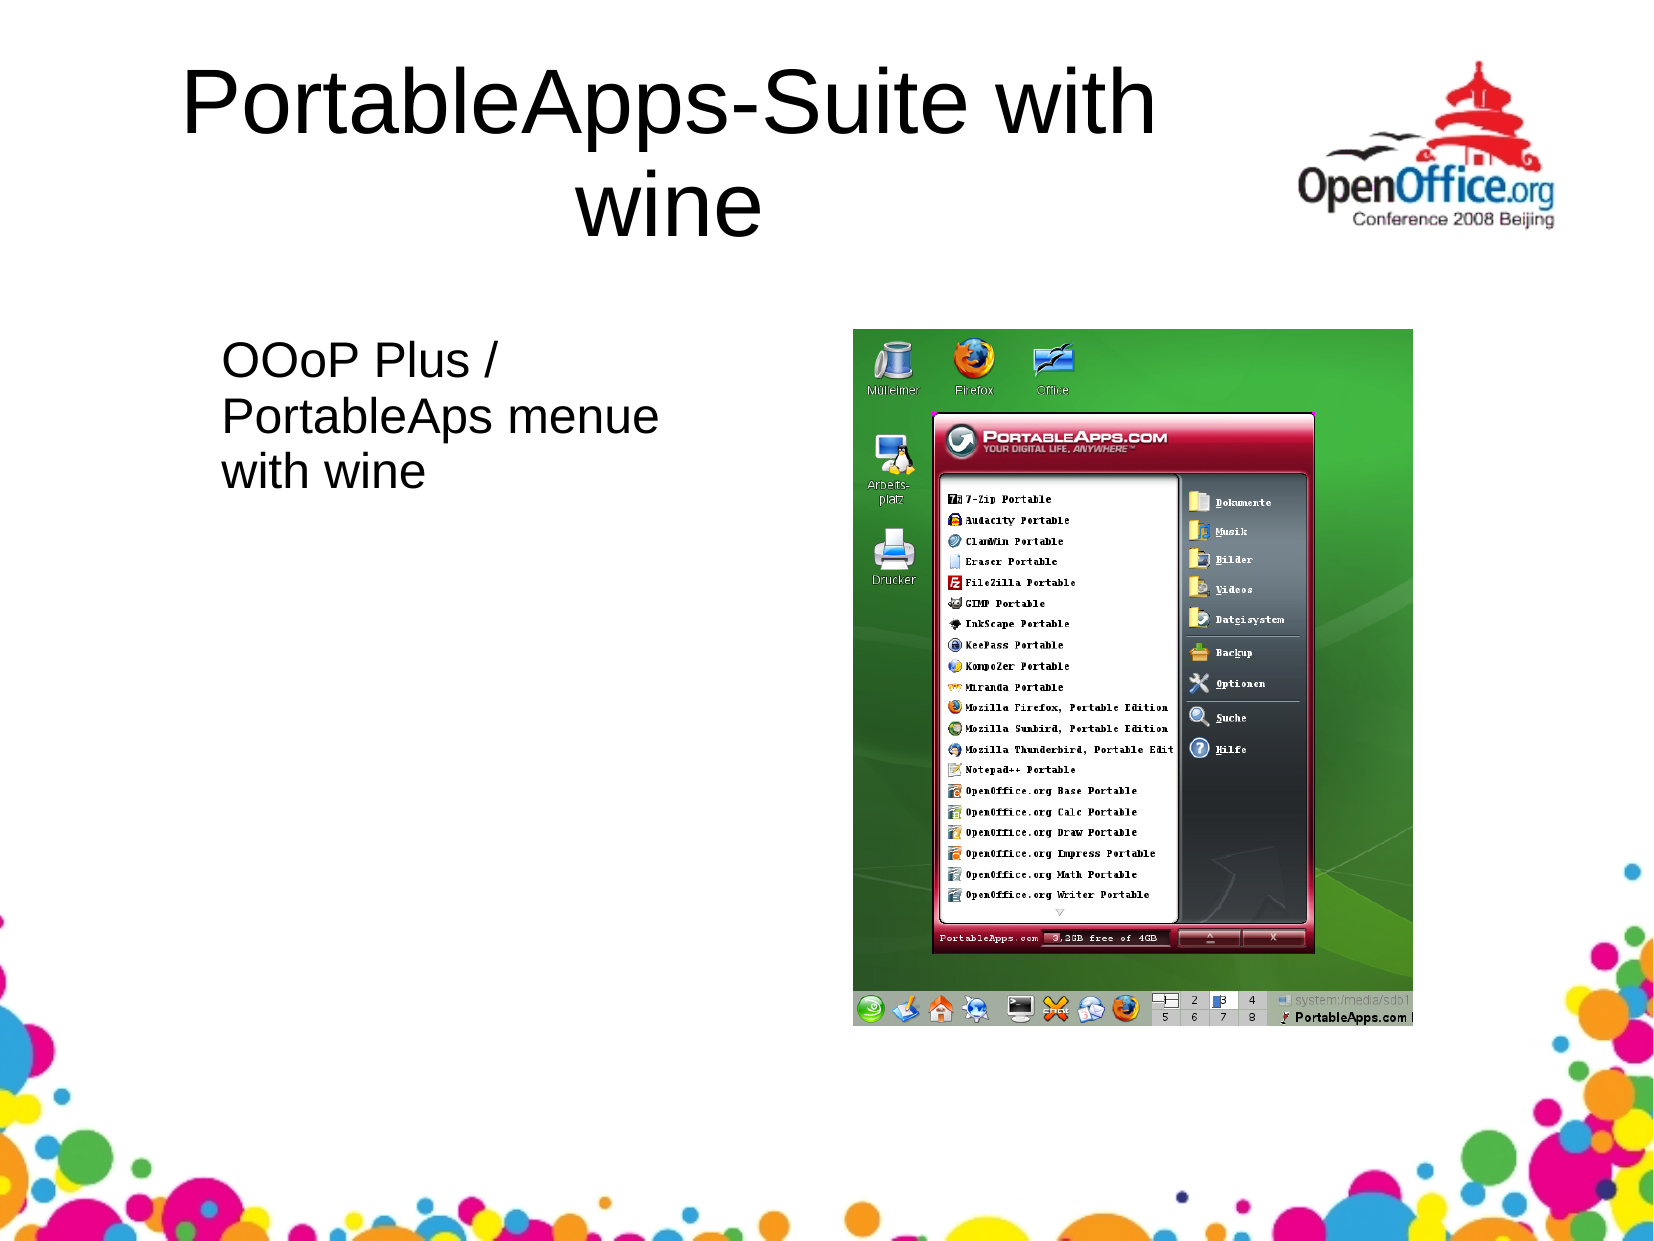

# PortableApps-Suite with wine
OOoP Plus /
PortableAps menue
with wine